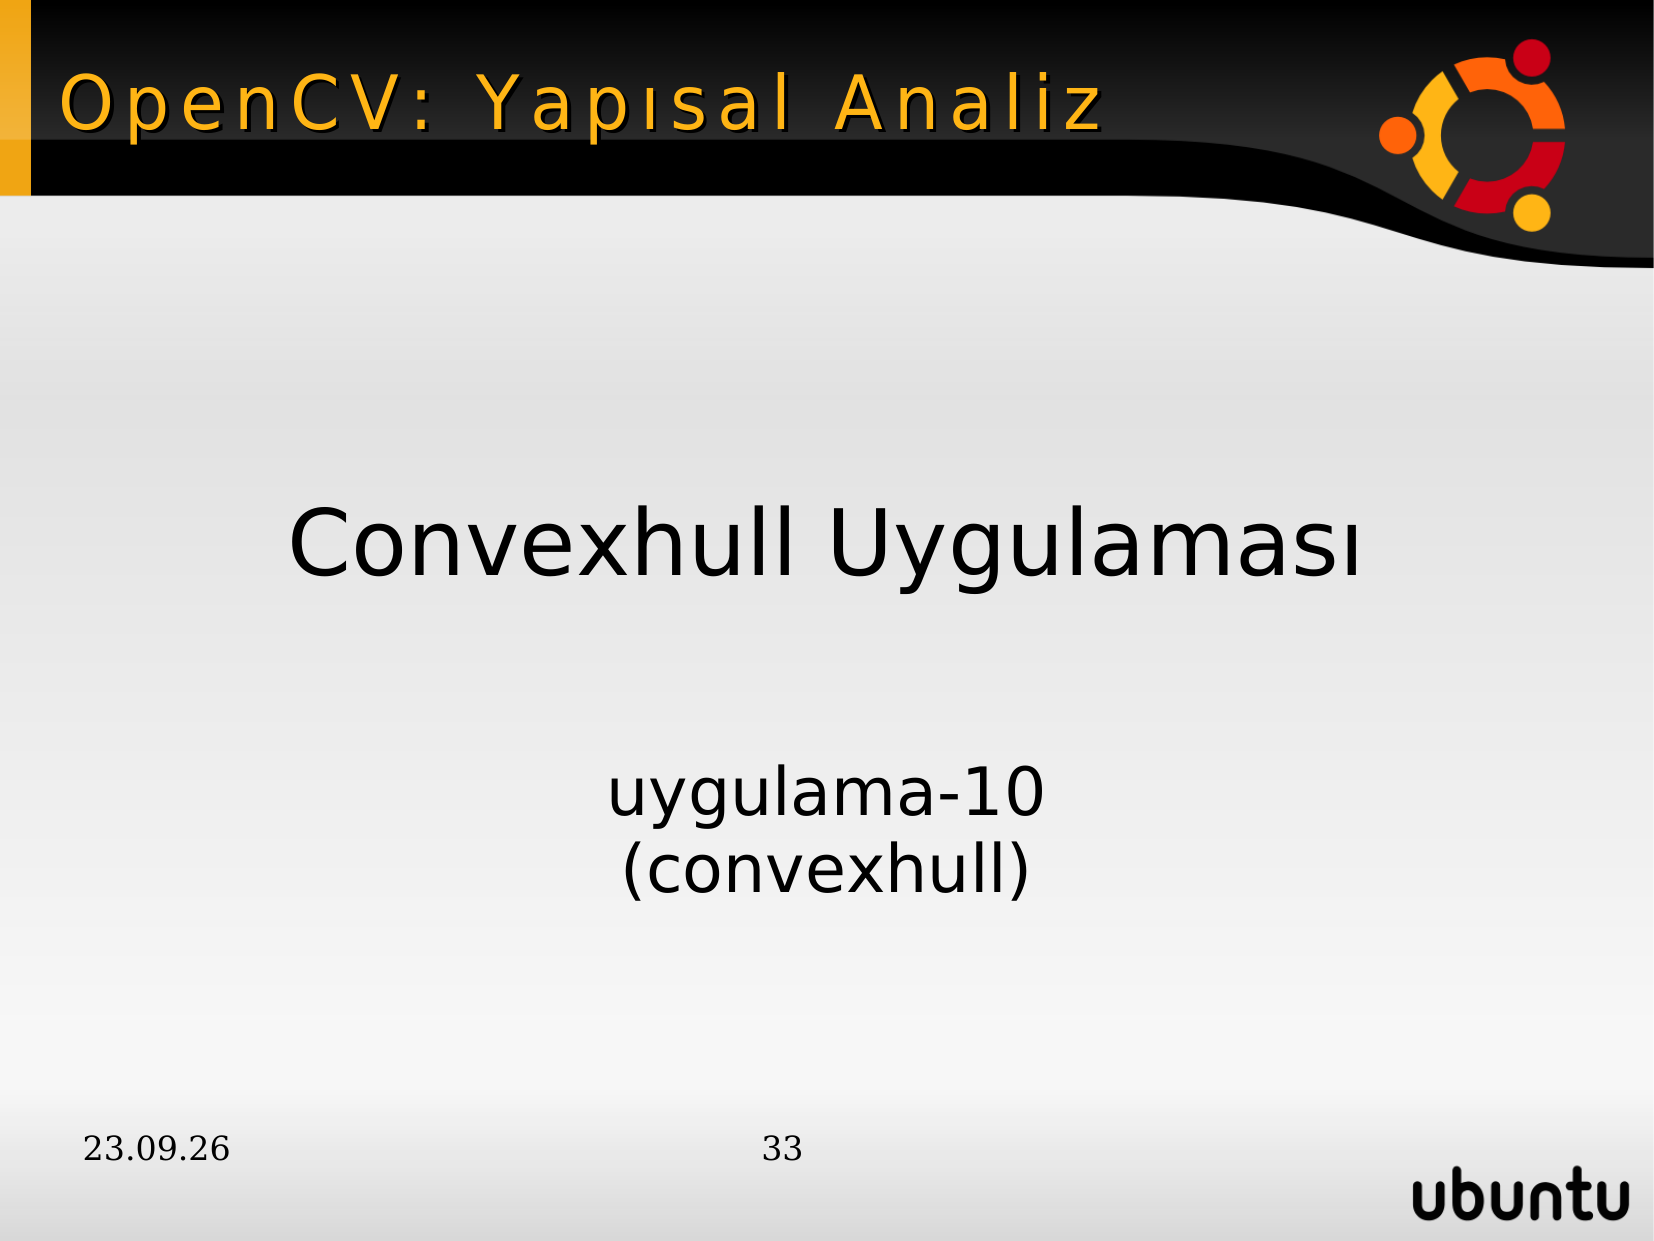

# OpenCV: Yapısal Analiz
Convexhull Uygulaması
uygulama-10
(convexhull)
33